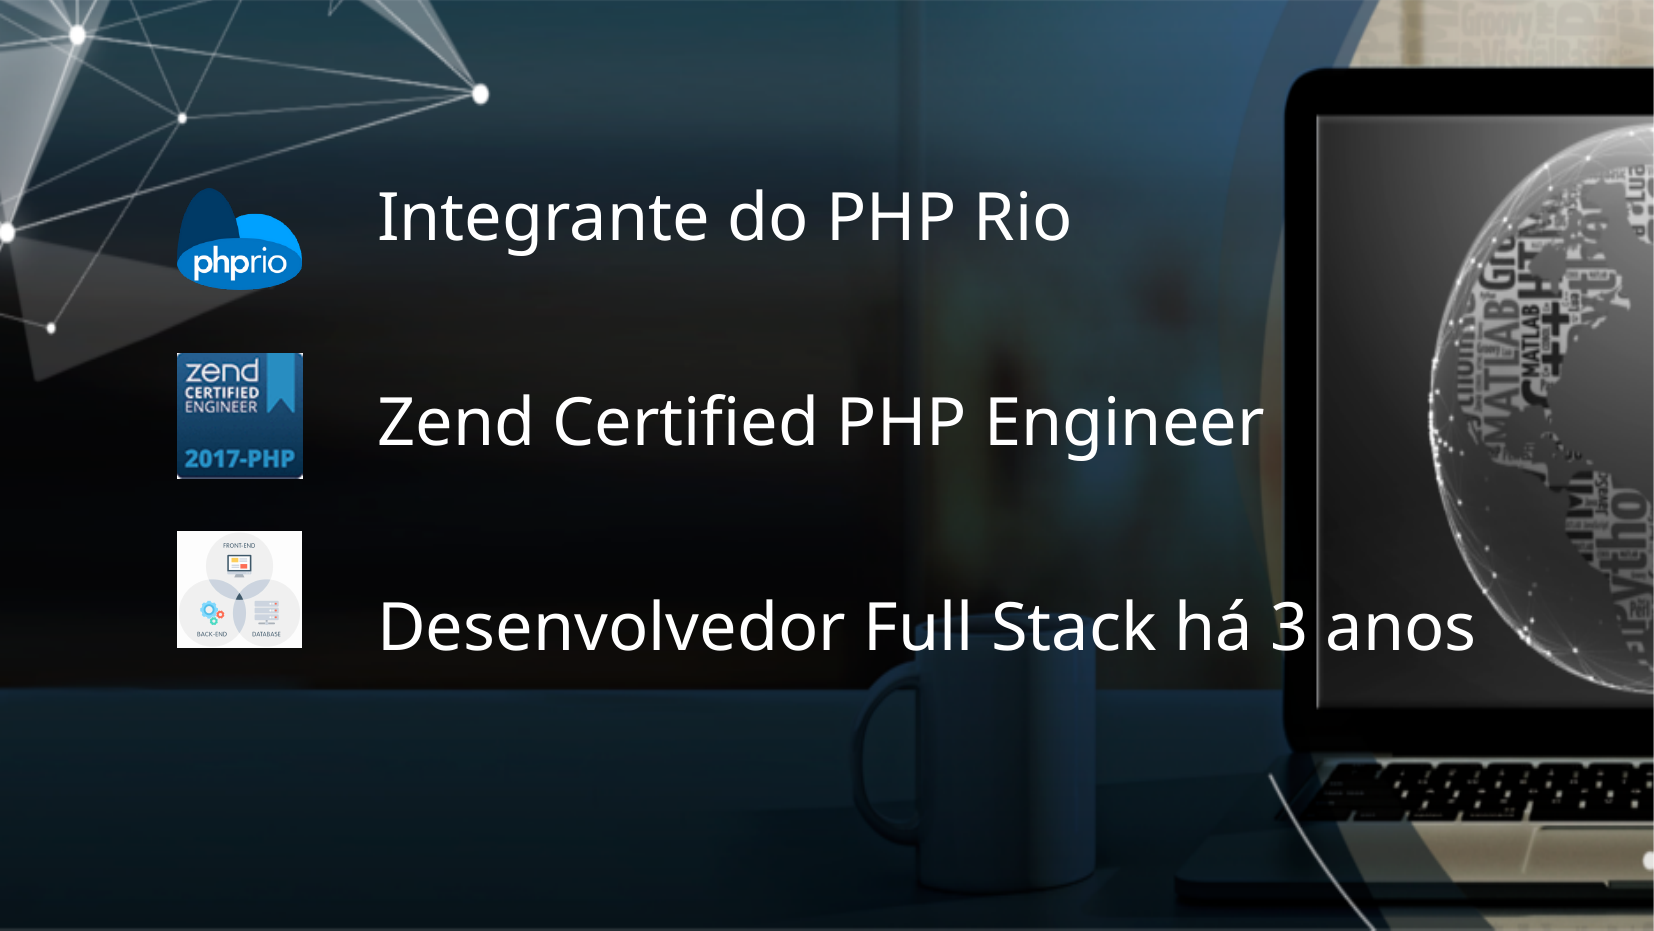

# Integrante do PHP Rio
Zend Certified PHP Engineer
Desenvolvedor Full Stack há 3 anos